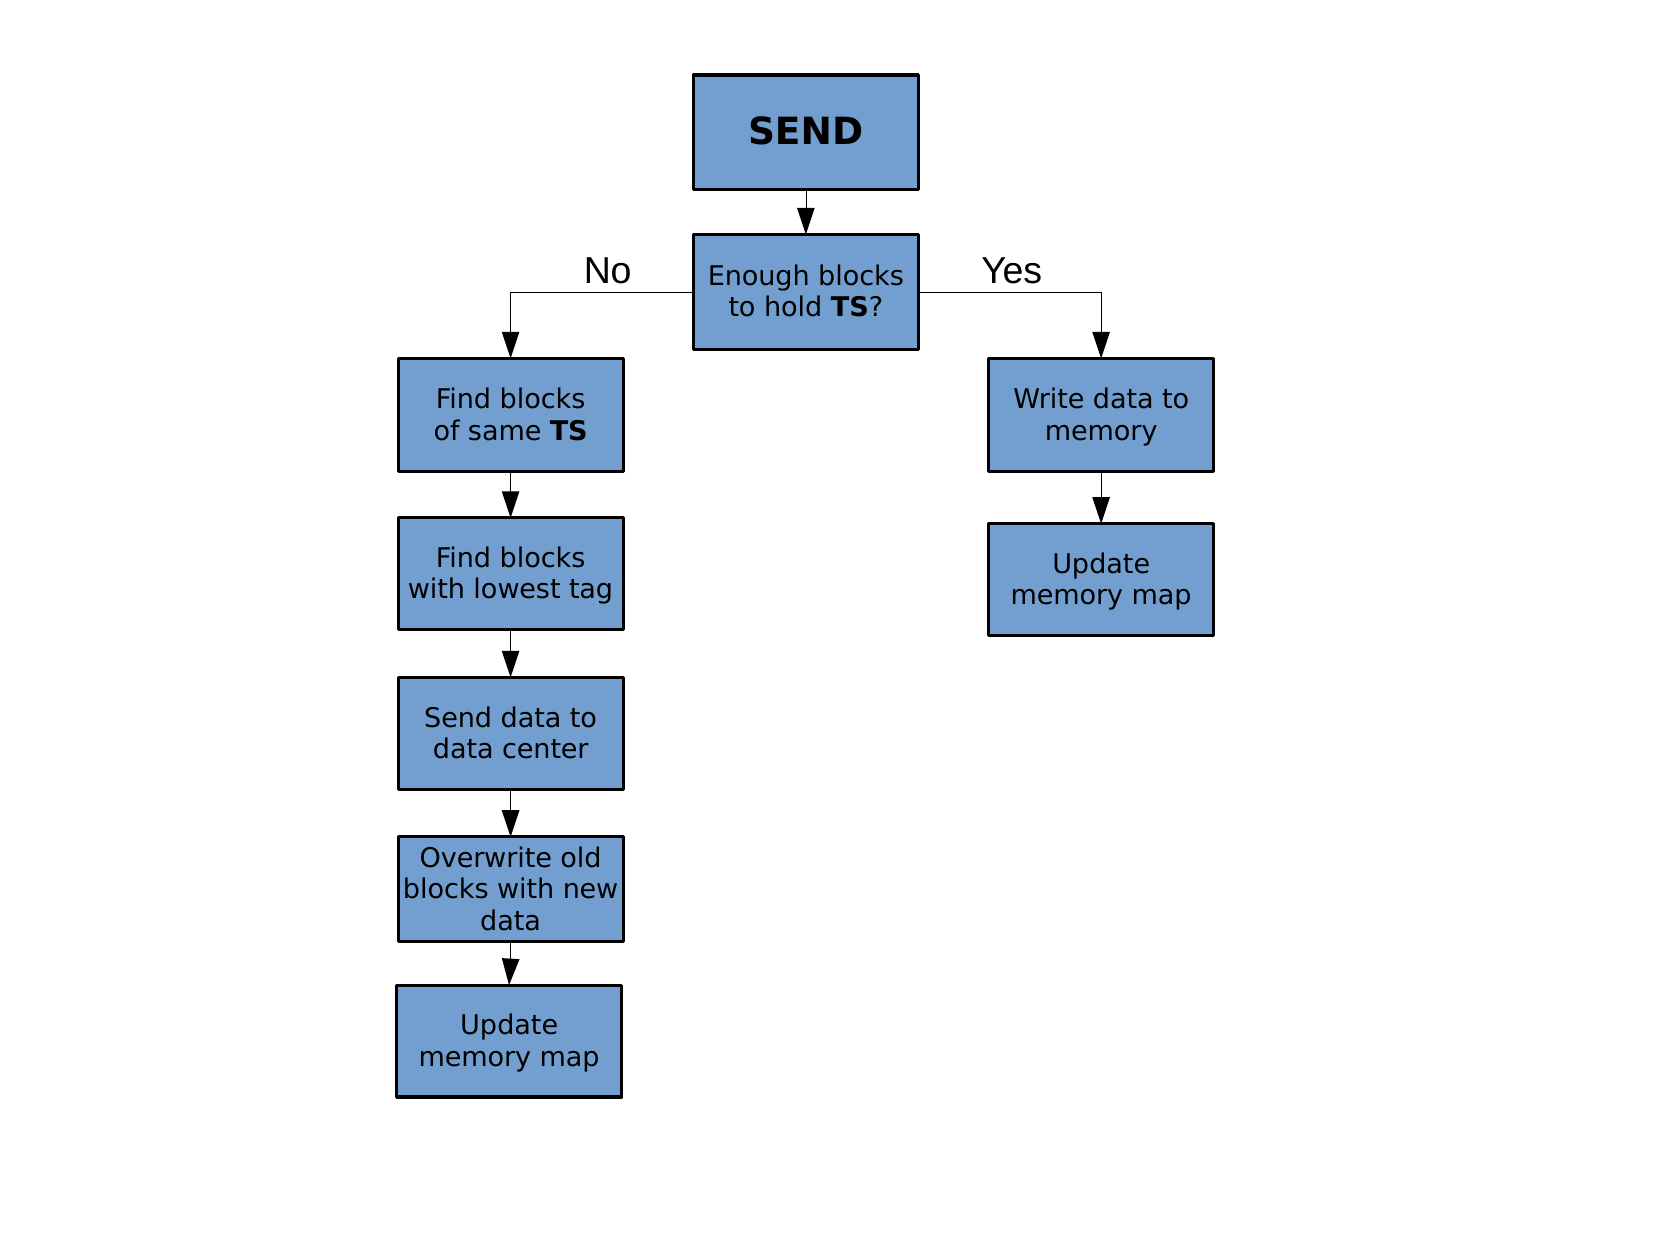

SEND
Enough blocks
to hold TS?
No
Yes
Find blocks
of same TS
Write data to
memory
Find blocks
with lowest tag
Update
memory map
Send data to
data center
Overwrite old
blocks with new
data
Update
memory map